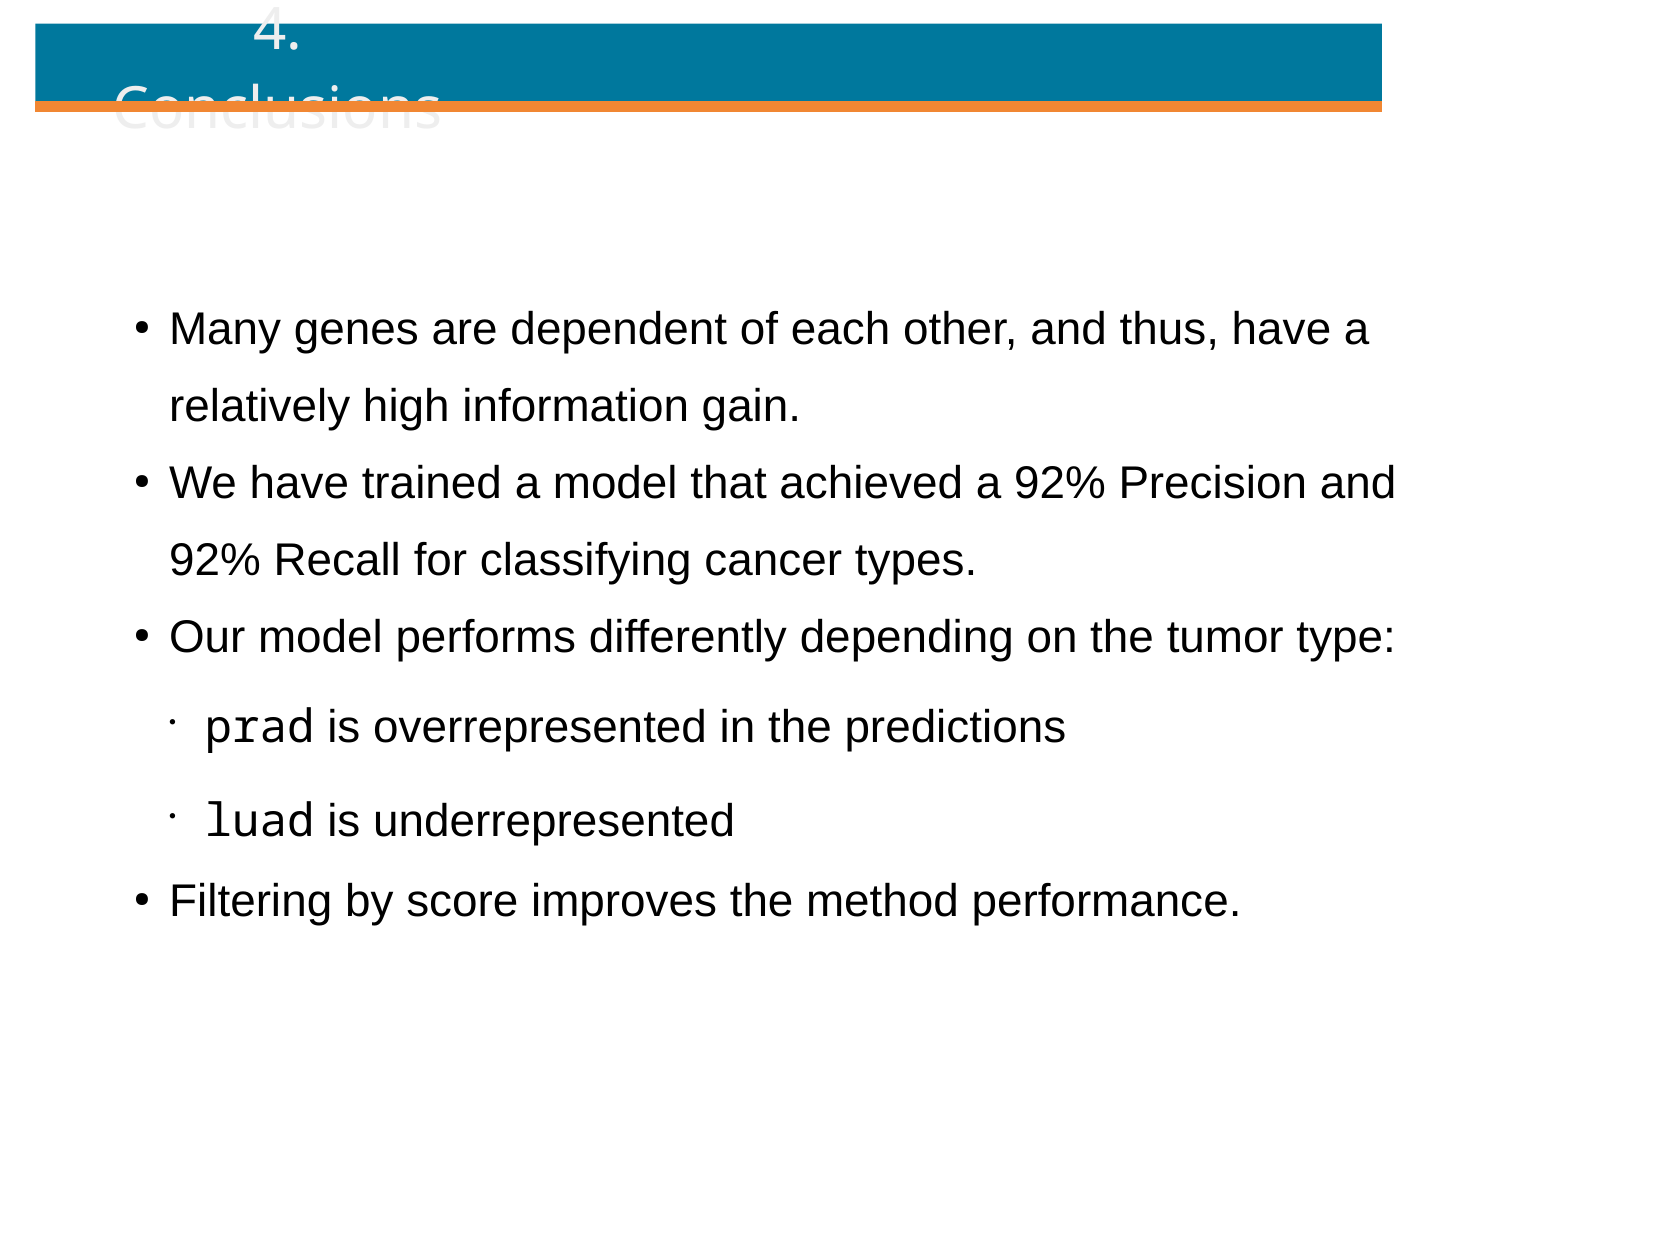

# 4. Conclusions
Many genes are dependent of each other, and thus, have a relatively high information gain.
We have trained a model that achieved a 92% Precision and 92% Recall for classifying cancer types.
Our model performs differently depending on the tumor type:
prad is overrepresented in the predictions
luad is underrepresented
Filtering by score improves the method performance.